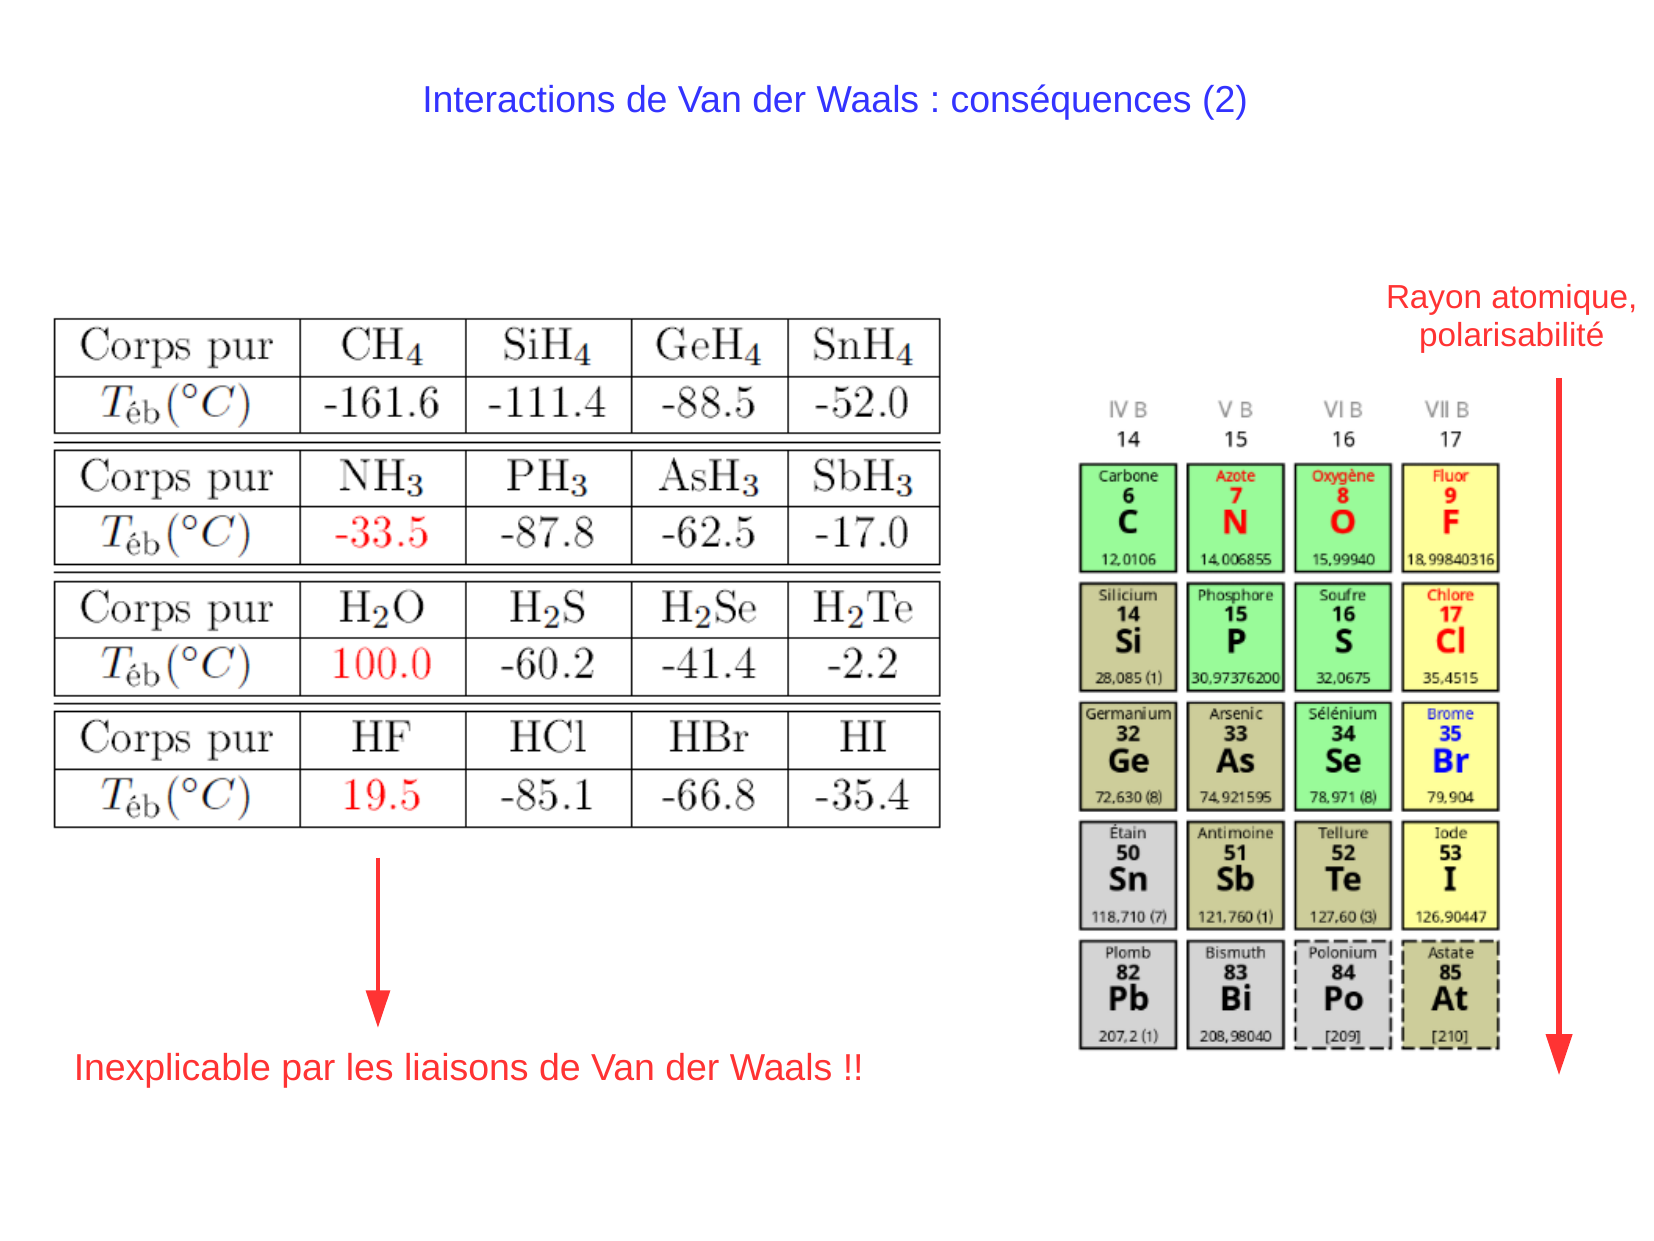

Interactions de Van der Waals : conséquences (2)
Rayon atomique,
polarisabilité
Inexplicable par les liaisons de Van der Waals !!